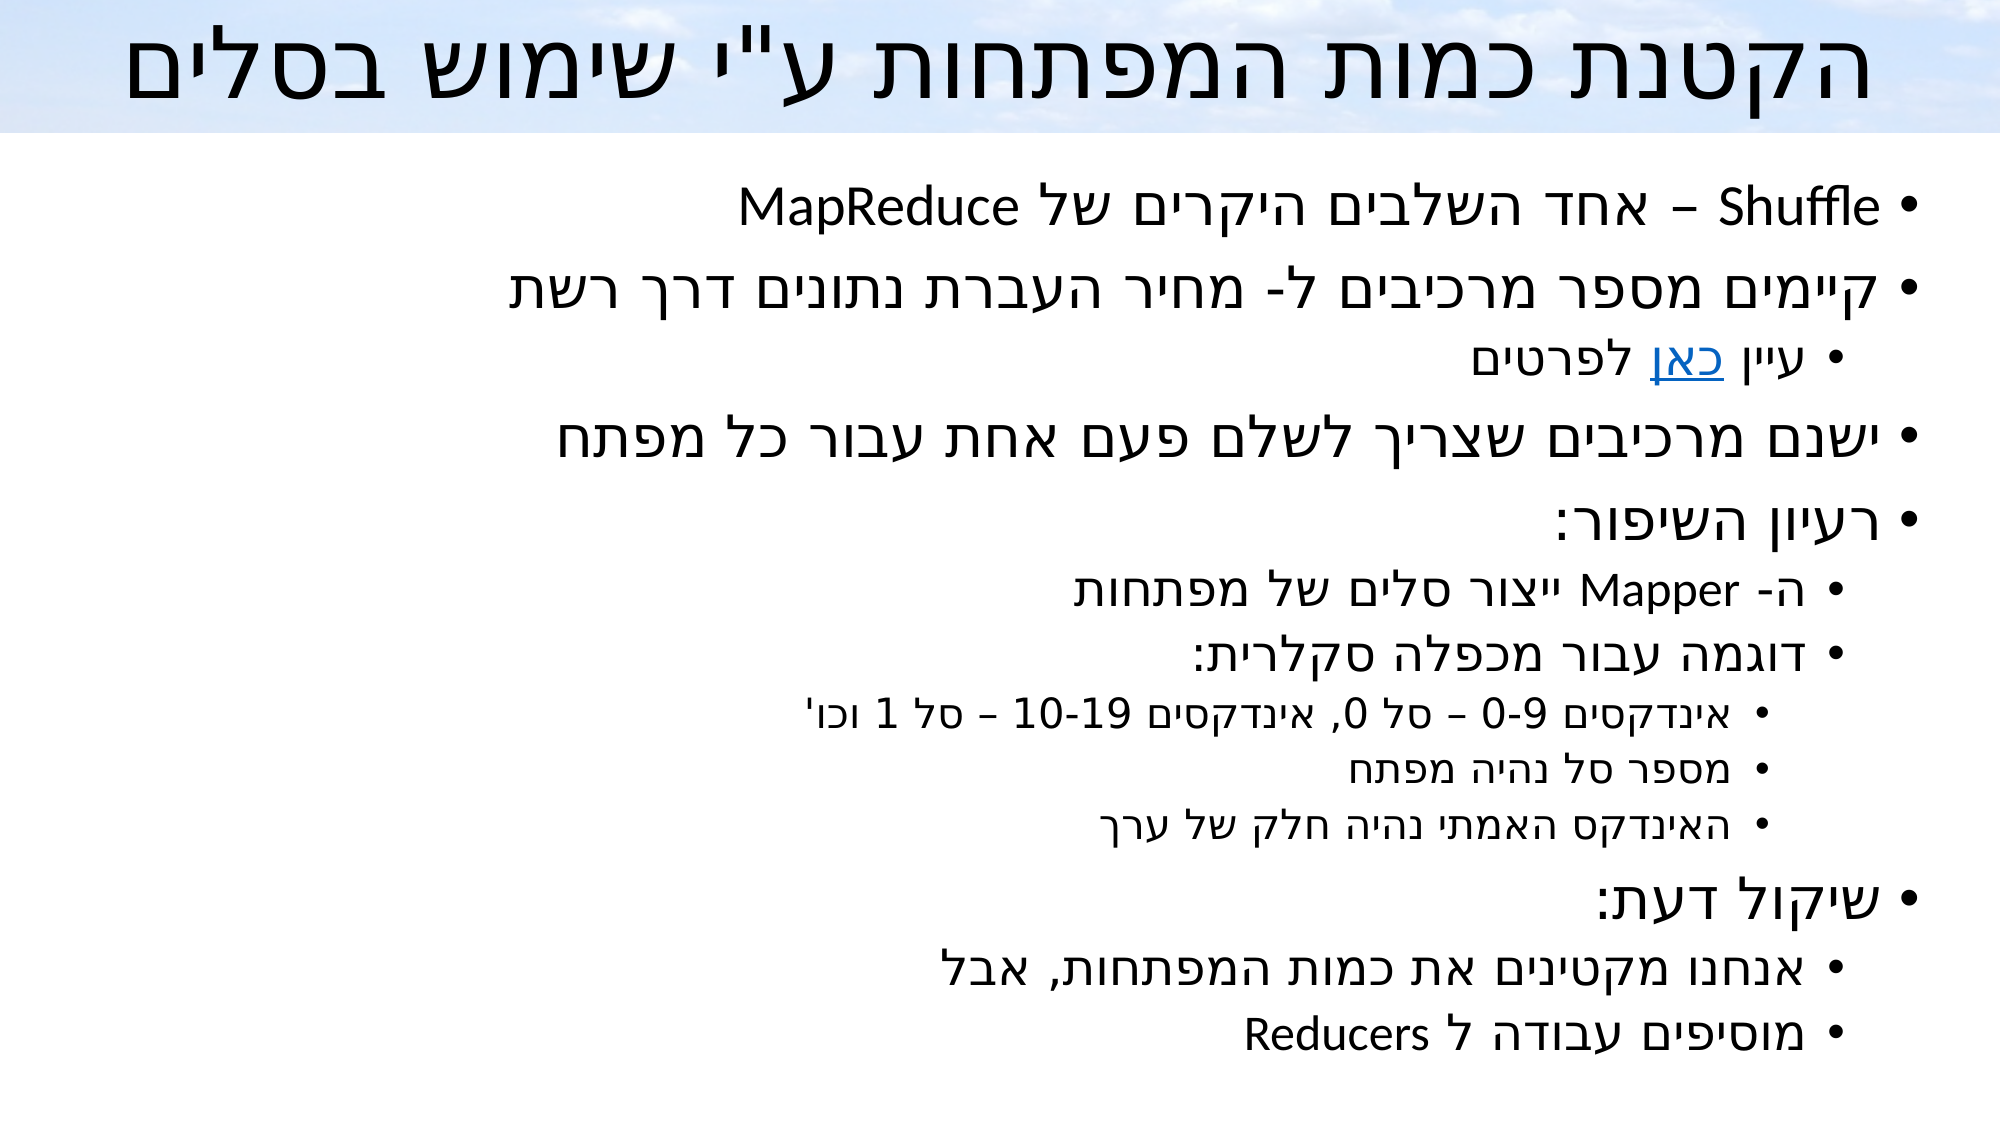

# הקטנת כמות המפתחות ע"י שימוש בסלים
Shuffle – אחד השלבים היקרים של MapReduce
קיימים מספר מרכיבים ל- מחיר העברת נתונים דרך רשת
עיין כאן לפרטים
ישנם מרכיבים שצריך לשלם פעם אחת עבור כל מפתח
רעיון השיפור:
ה- Mapper ייצור סלים של מפתחות
דוגמה עבור מכפלה סקלרית:
אינדקסים 0-9 – סל 0, אינדקסים 10-19 – סל 1 וכו'
מספר סל נהיה מפתח
האינדקס האמתי נהיה חלק של ערך
שיקול דעת:
אנחנו מקטינים את כמות המפתחות, אבל
מוסיפים עבודה ל Reducers